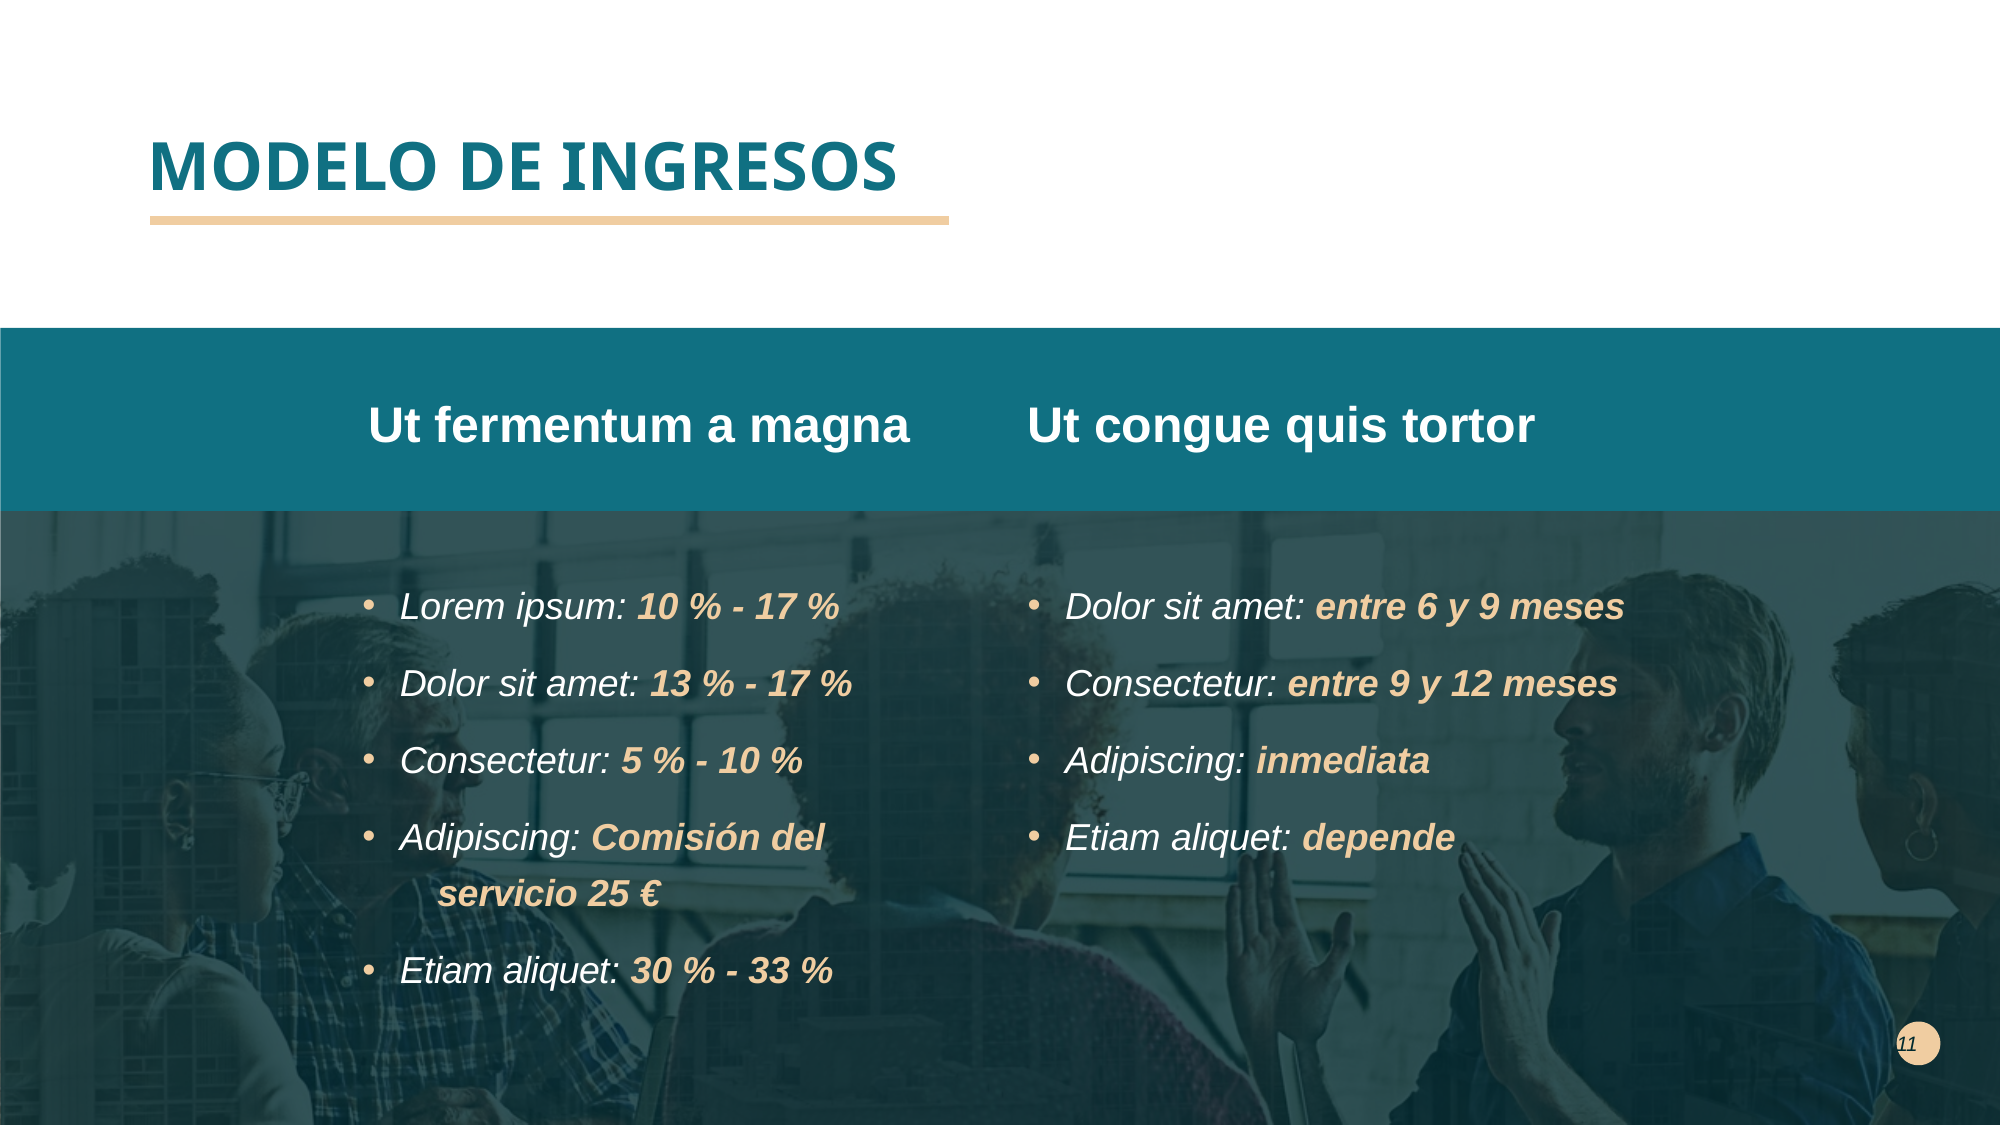

# MODELO DE INGRESOS
Ut fermentum a magna
Ut congue quis tortor
Lorem ipsum: 10 % - 17 %
Dolor sit amet: 13 % - 17 %
Consectetur: 5 % - 10 %
Adipiscing: Comisión del servicio 25 €
Etiam aliquet: 30 % - 33 %
Dolor sit amet: entre 6 y 9 meses
Consectetur: entre 9 y 12 meses
Adipiscing: inmediata
Etiam aliquet: depende